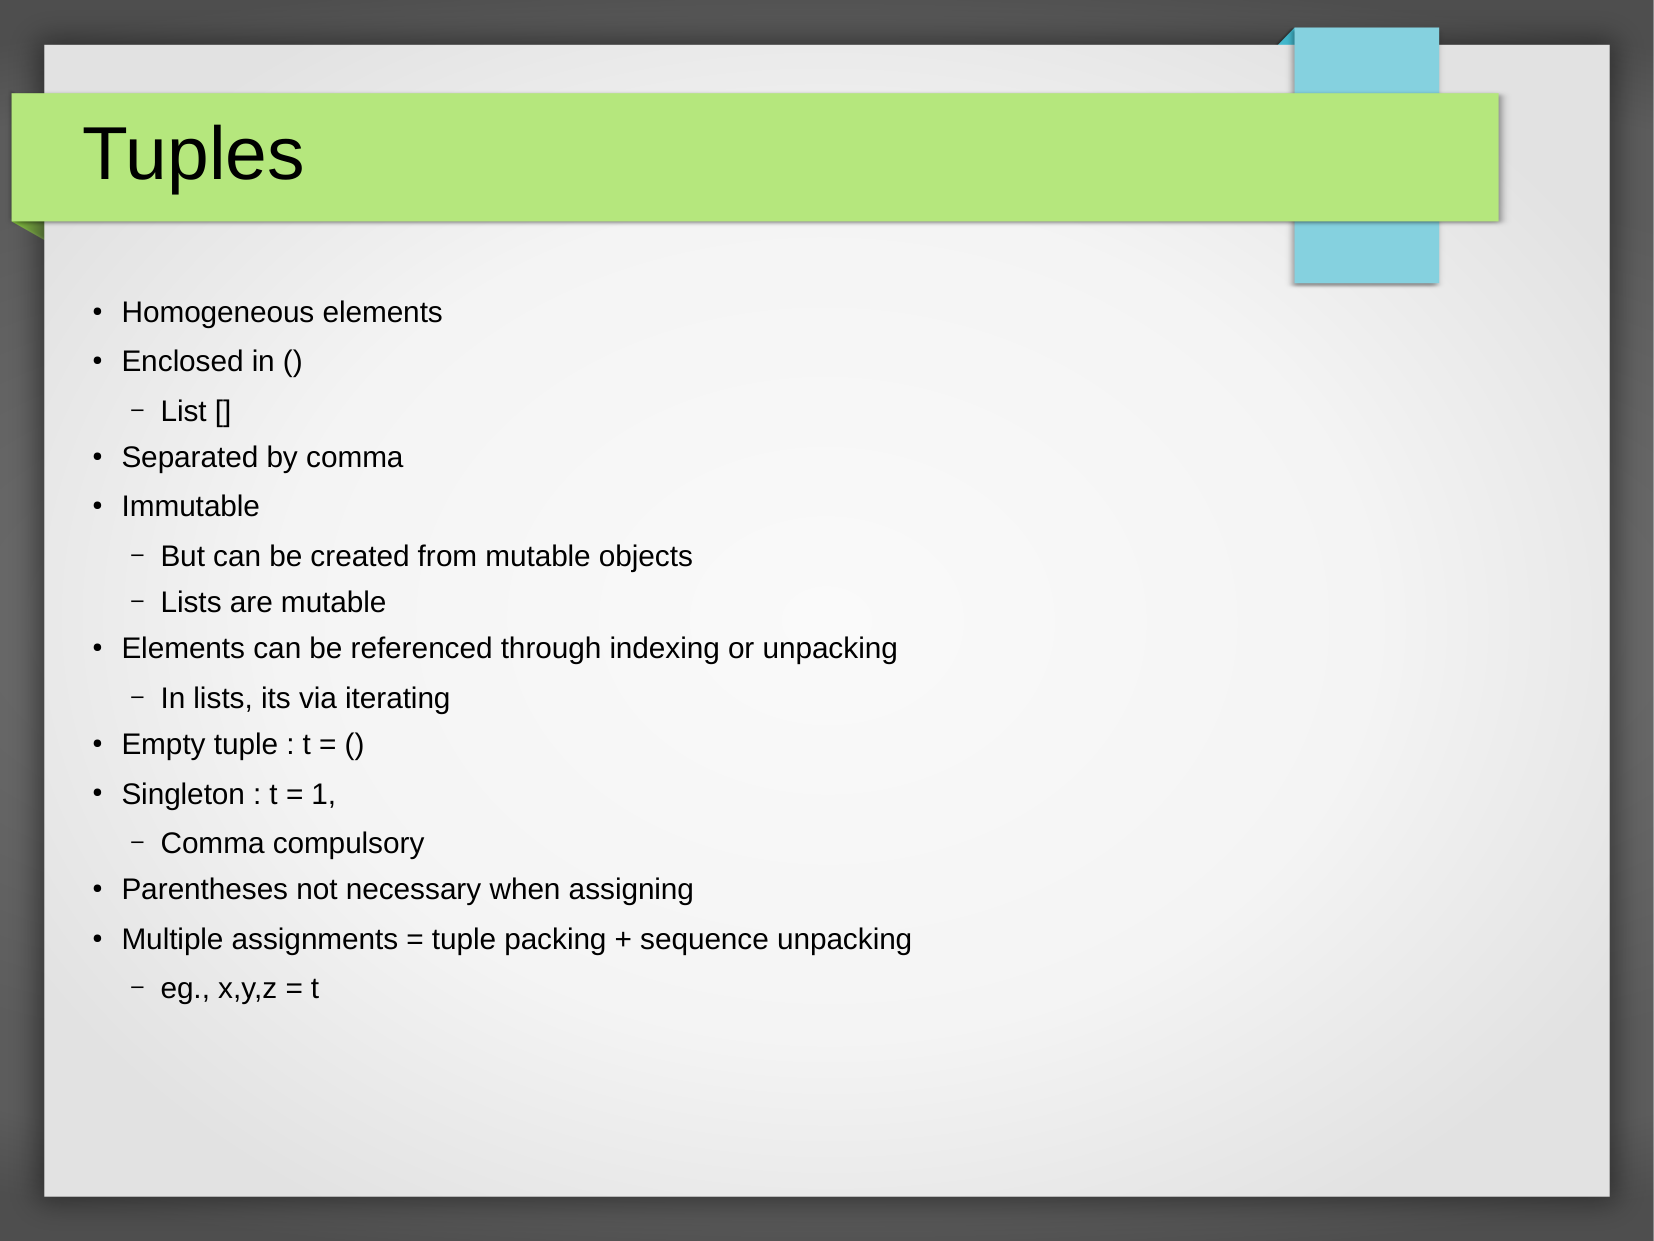

# Tuples
Homogeneous elements
Enclosed in ()
List []
Separated by comma
Immutable
But can be created from mutable objects
Lists are mutable
Elements can be referenced through indexing or unpacking
In lists, its via iterating
Empty tuple : t = ()
Singleton : t = 1,
Comma compulsory
Parentheses not necessary when assigning
Multiple assignments = tuple packing + sequence unpacking
eg., x,y,z = t